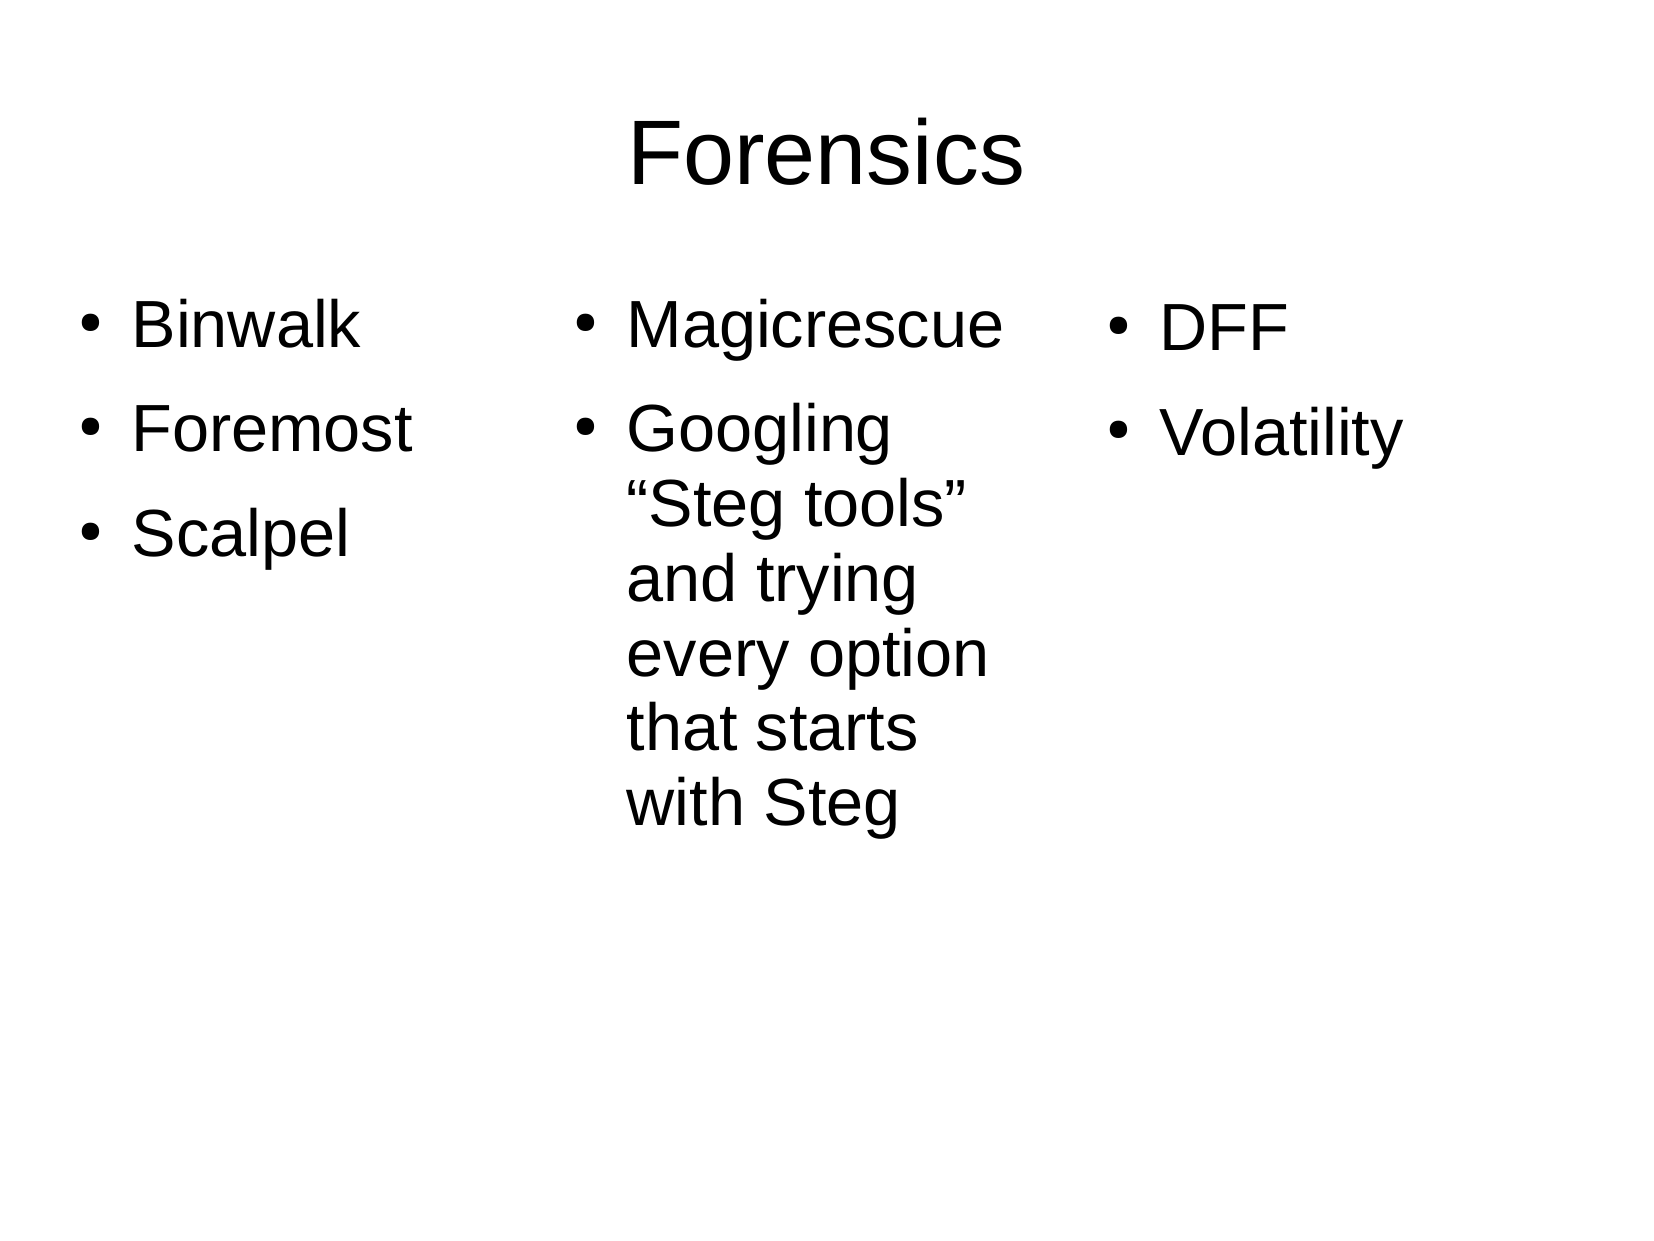

# Forensics
Binwalk
Foremost
Scalpel
Magicrescue
Googling “Steg tools” and trying every option that starts with Steg
DFF
Volatility